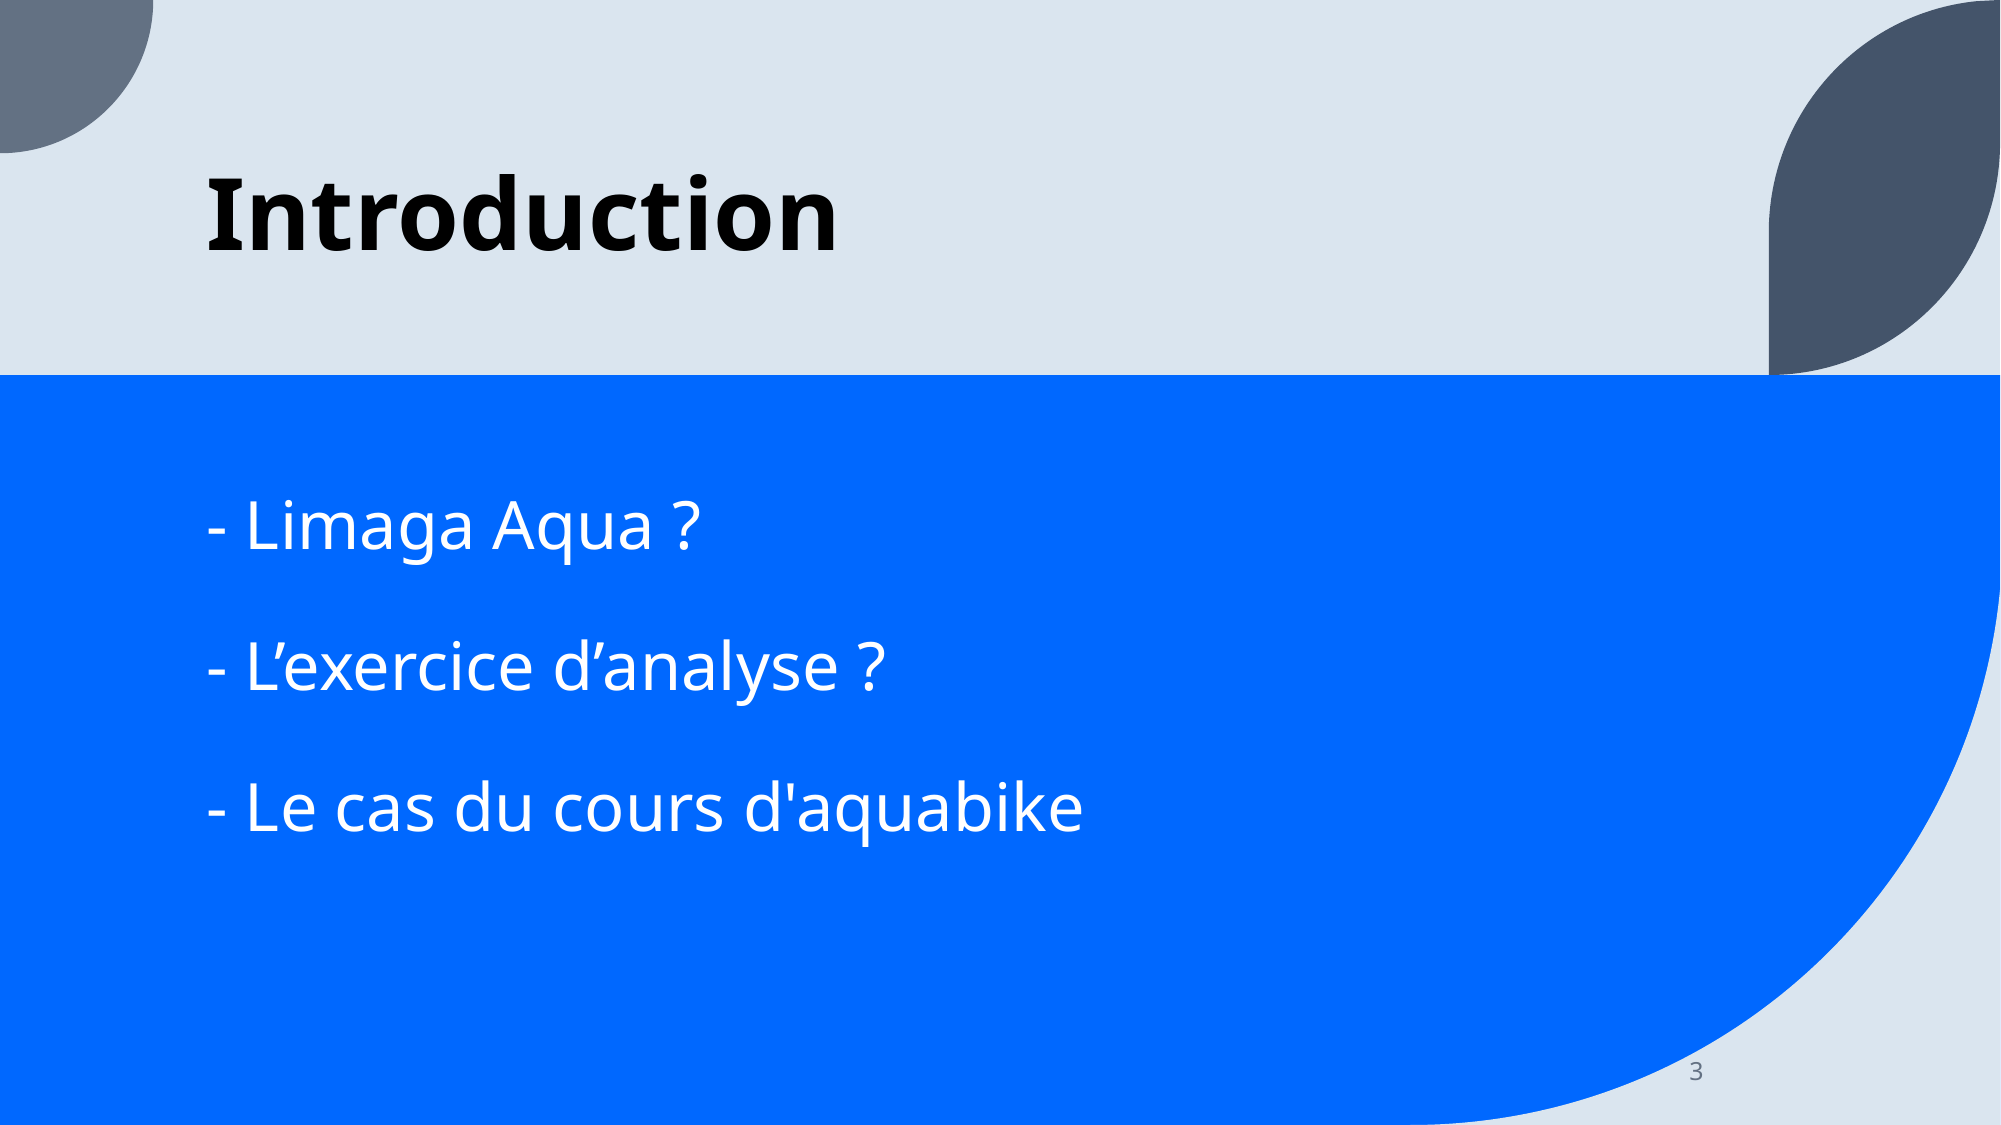

# Introduction
- Limaga Aqua ?
- L’exercice d’analyse ?
- Le cas du cours d'aquabike
3